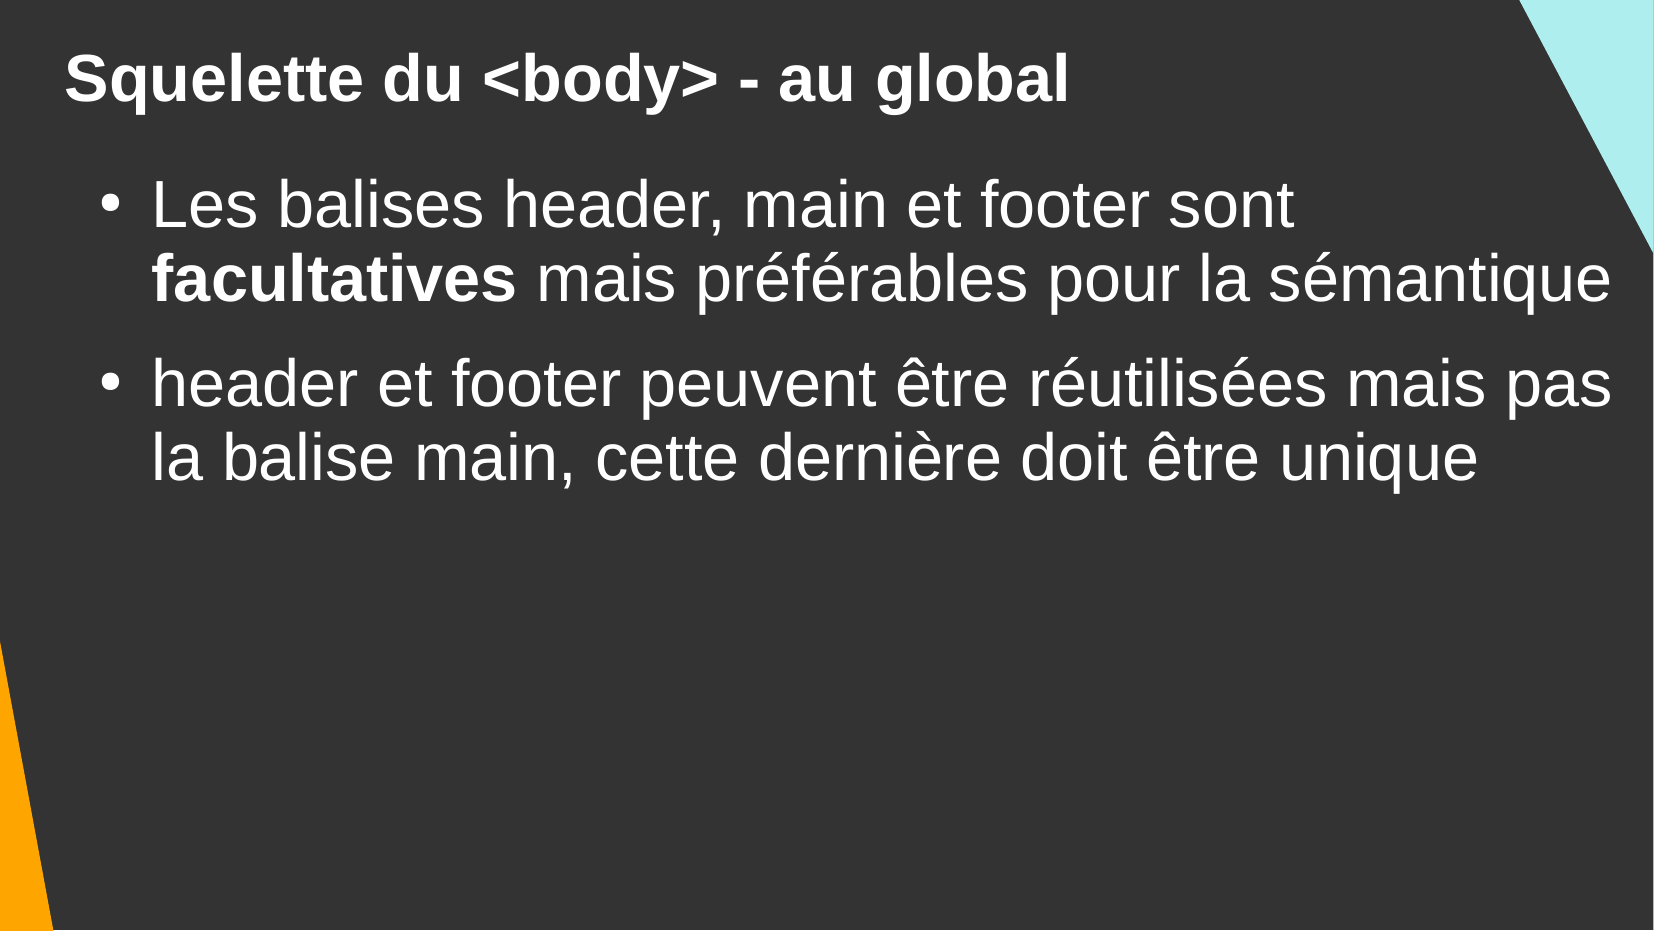

# Squelette du <body> - au global
Les balises header, main et footer sont facultatives mais préférables pour la sémantique
header et footer peuvent être réutilisées mais pas la balise main, cette dernière doit être unique